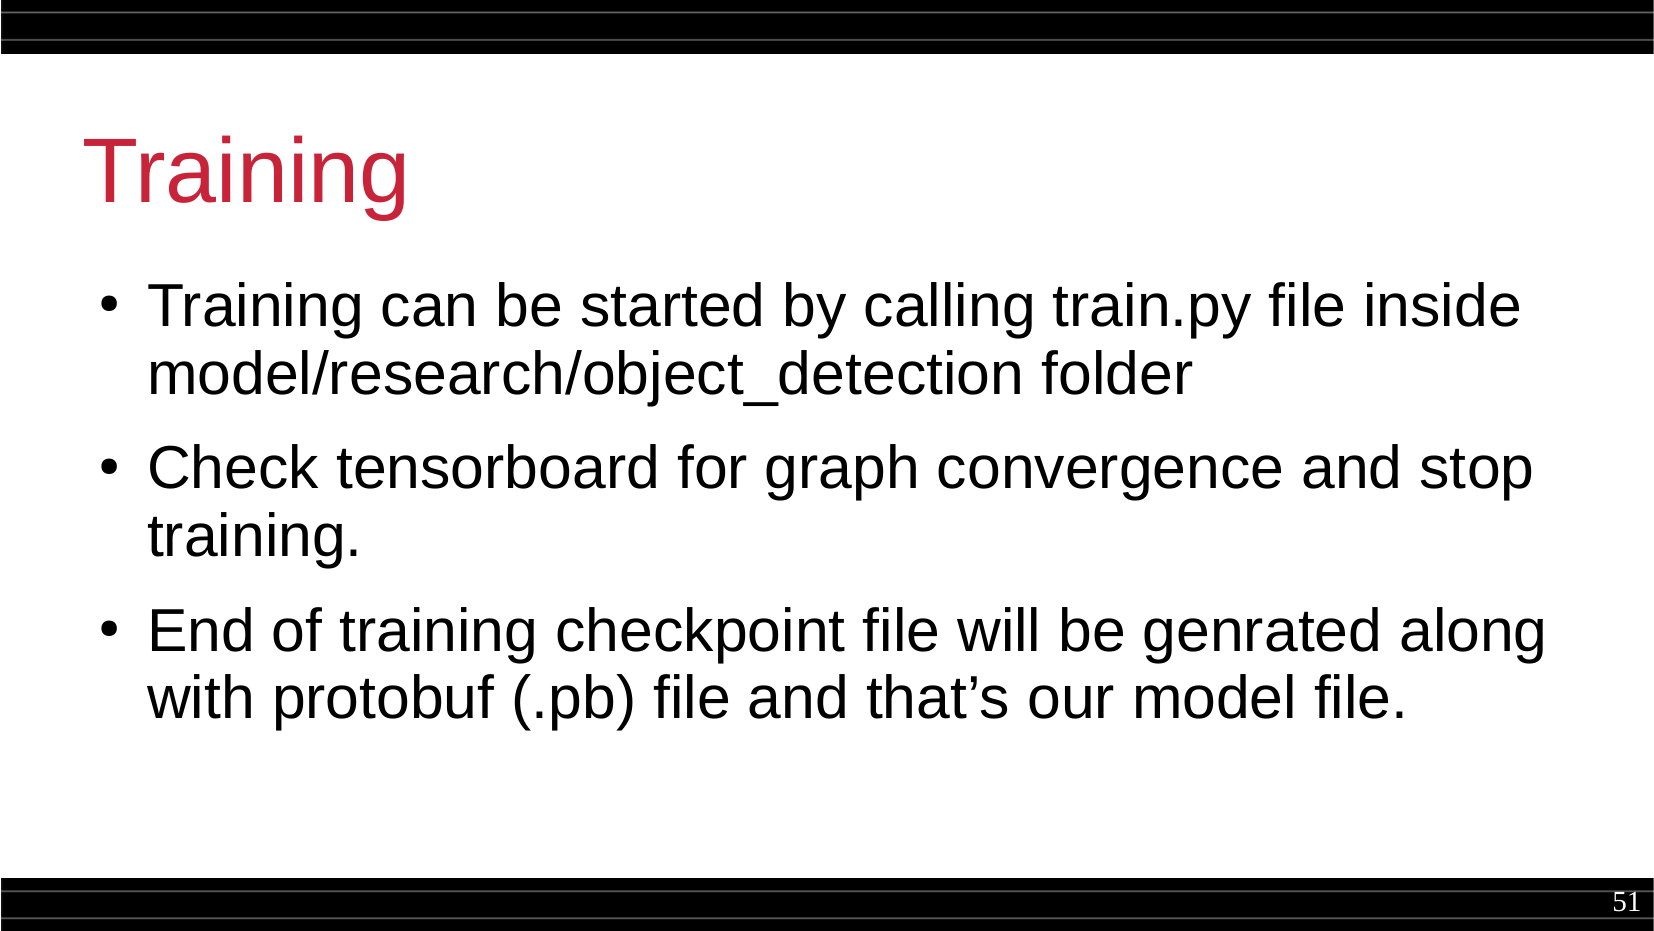

# Training
Training can be started by calling train.py file inside model/research/object_detection folder
Check tensorboard for graph convergence and stop training.
End of training checkpoint file will be genrated along with protobuf (.pb) file and that’s our model file.